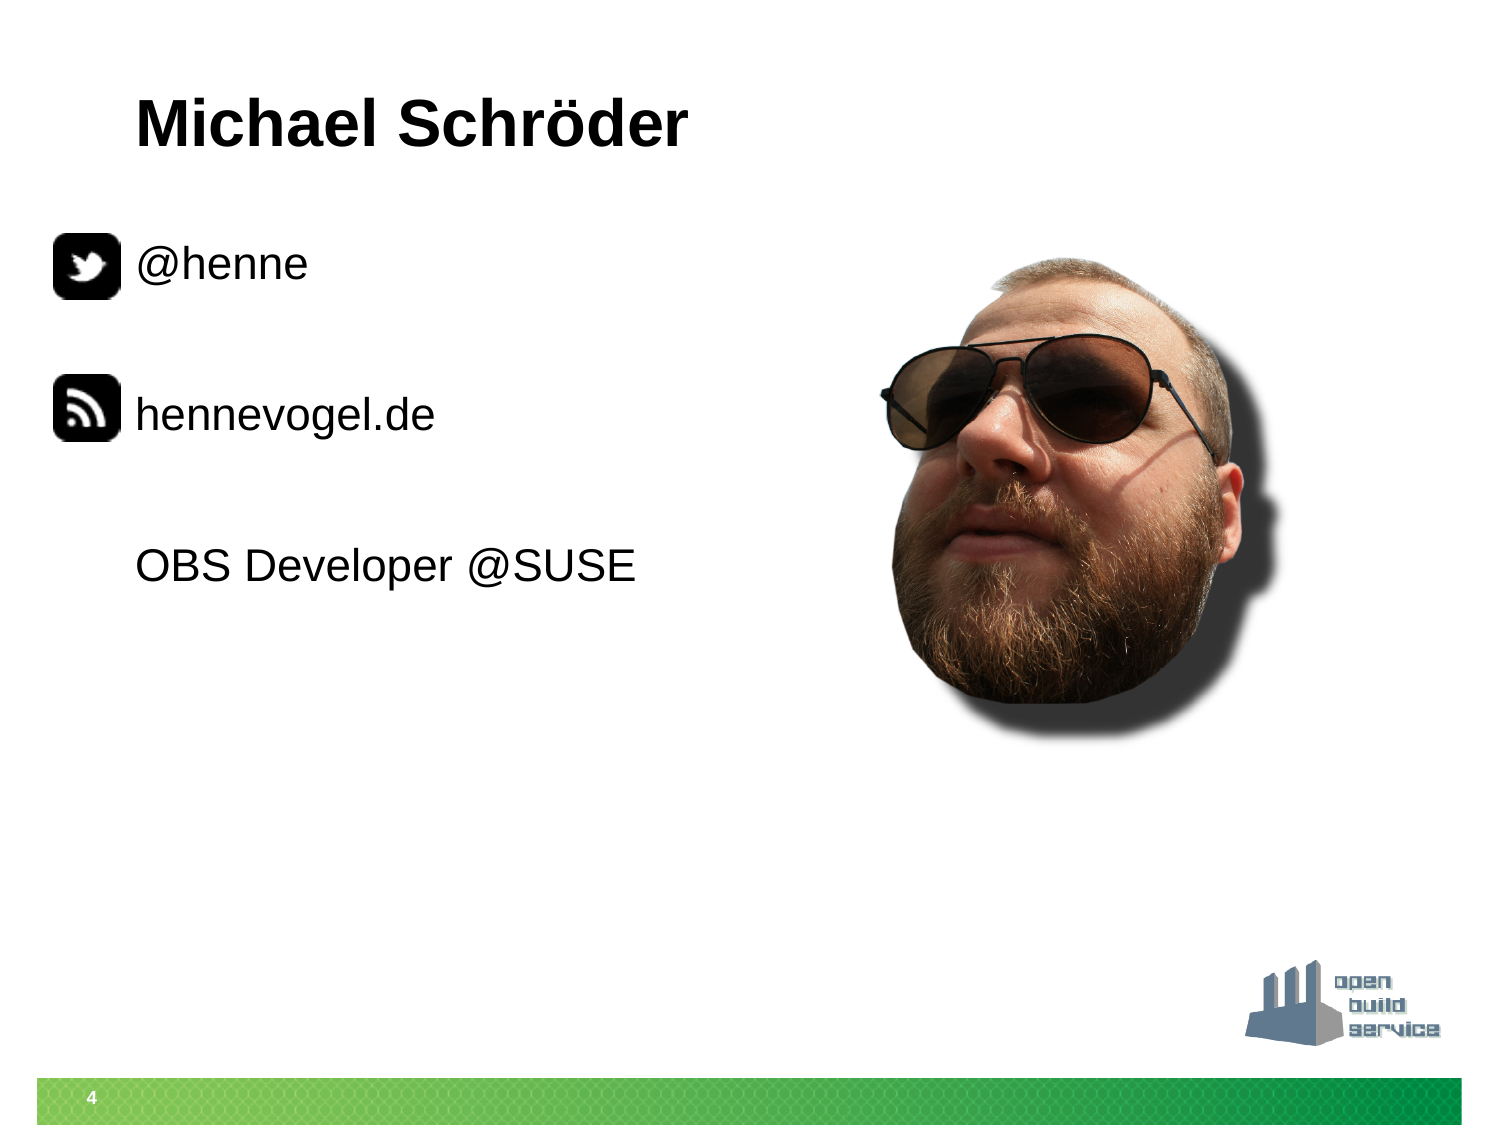

# Michael Schröder
@henne
hennevogel.de
OBS Developer @SUSE